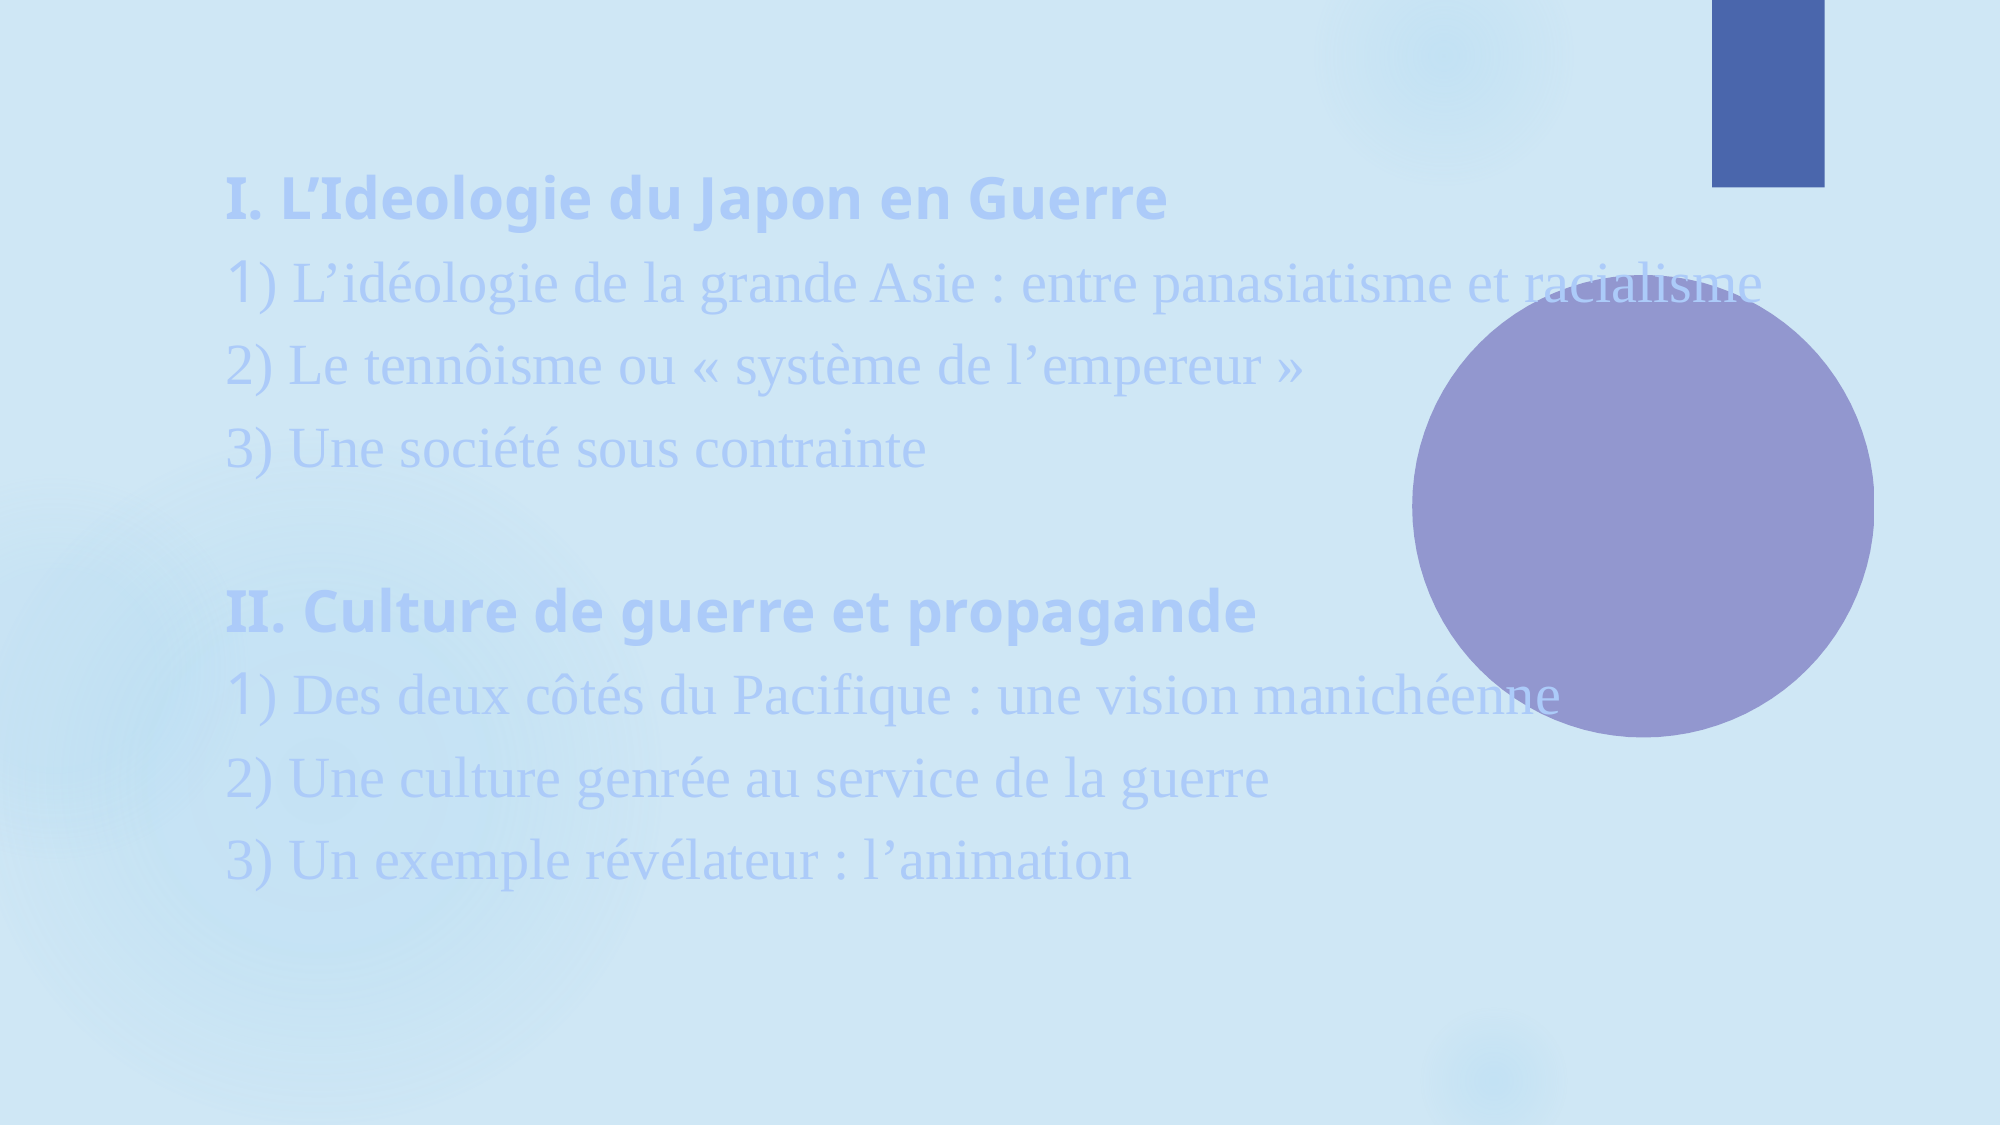

I. L’Ideologie du Japon en Guerre
	1) L’idéologie de la grande Asie : entre panasiatisme et racialisme
	2) Le tennôisme ou « système de l’empereur »
	3) Une société sous contrainte
	II. Culture de guerre et propagande
	1) Des deux côtés du Pacifique : une vision manichéenne
	2) Une culture genrée au service de la guerre
	3) Un exemple révélateur : l’animation
#